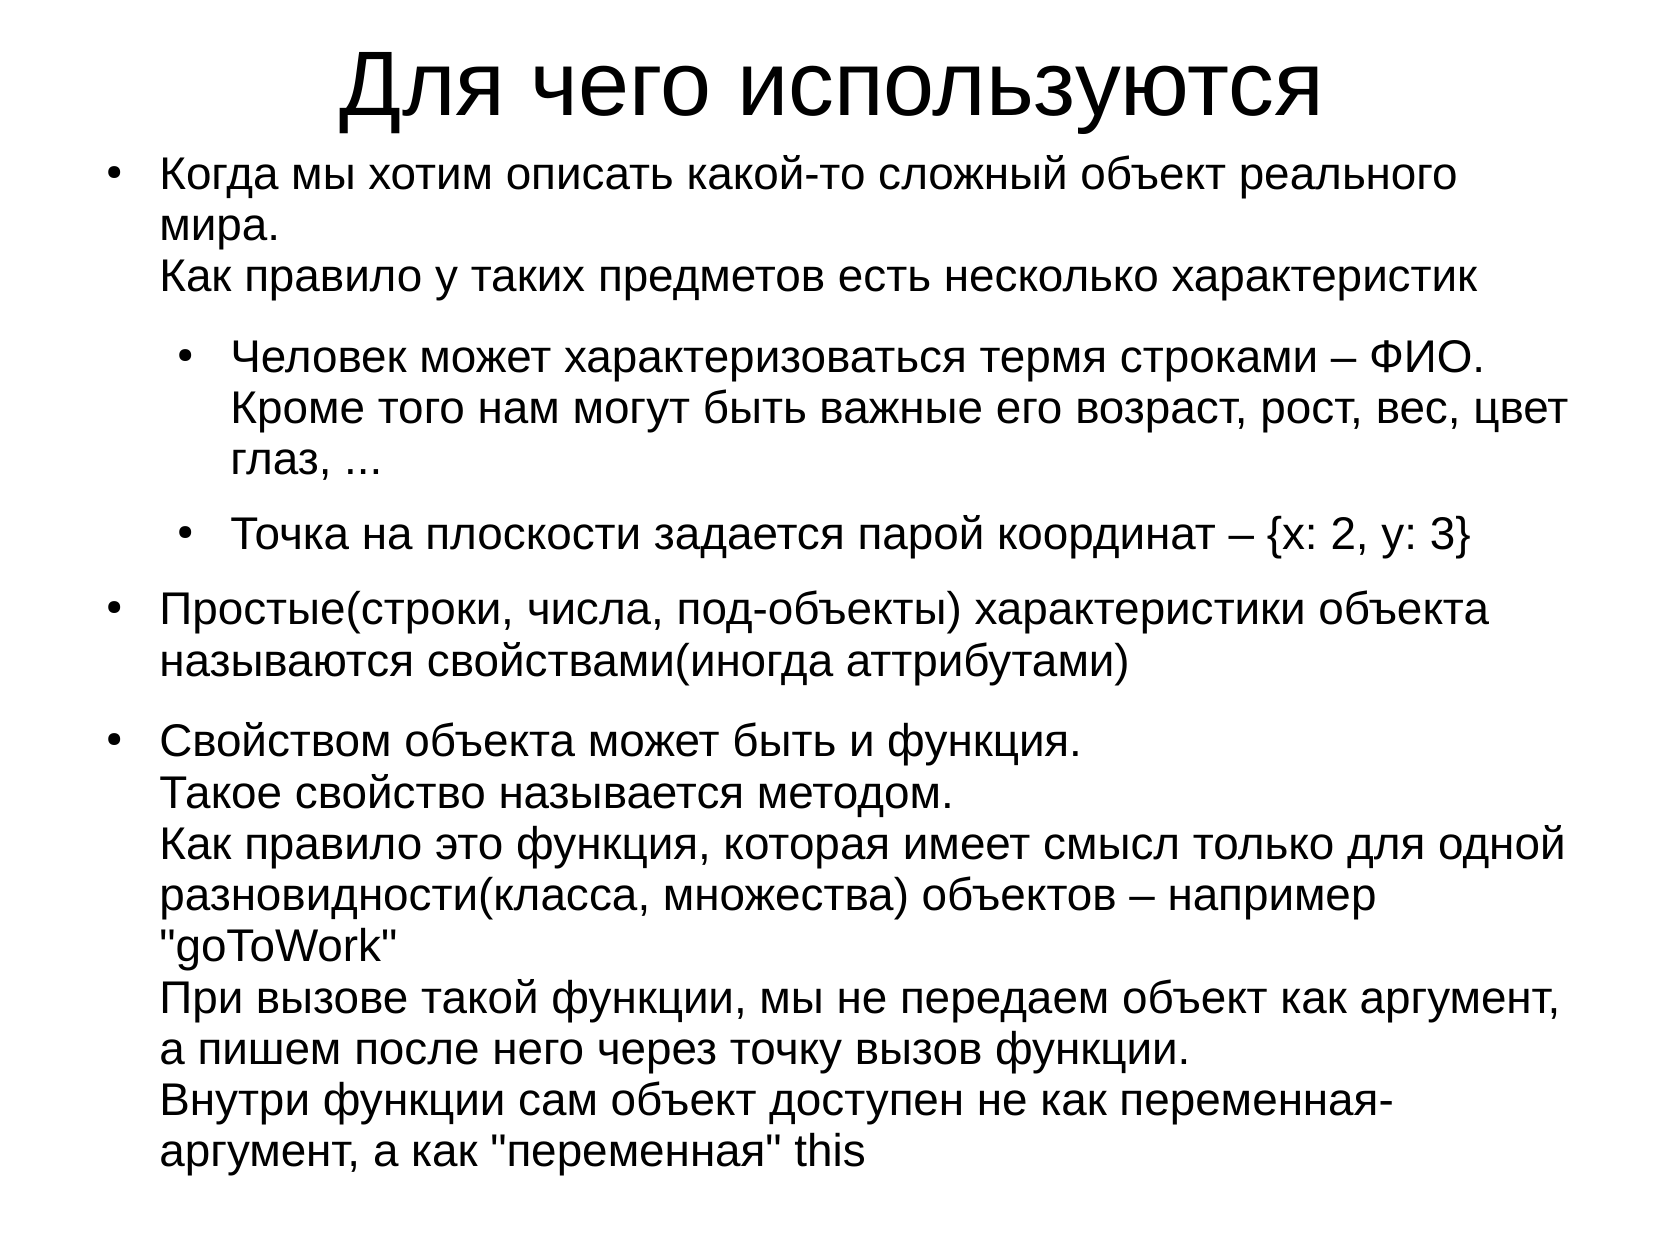

# Для чего используются
Когда мы хотим описать какой-то сложный объект реального мира.
Как правило у таких предметов есть несколько характеристик
Человек может характеризоваться термя строками – ФИО. Кроме того нам могут быть важные его возраст, рост, вес, цвет глаз, ...
Точка на плоскости задается парой координат – {x: 2, y: 3}
Простые(строки, числа, под-объекты) характеристики объекта называются свойствами(иногда аттрибутами)
Свойством объекта может быть и функция.
Такое свойство называется методом.
Как правило это функция, которая имеет смысл только для одной разновидности(класса, множества) объектов – например "goToWork"
При вызове такой функции, мы не передаем объект как аргумент, а пишем после него через точку вызов функции.
Внутри функции сам объект доступен не как переменная-аргумент, а как "переменная" this